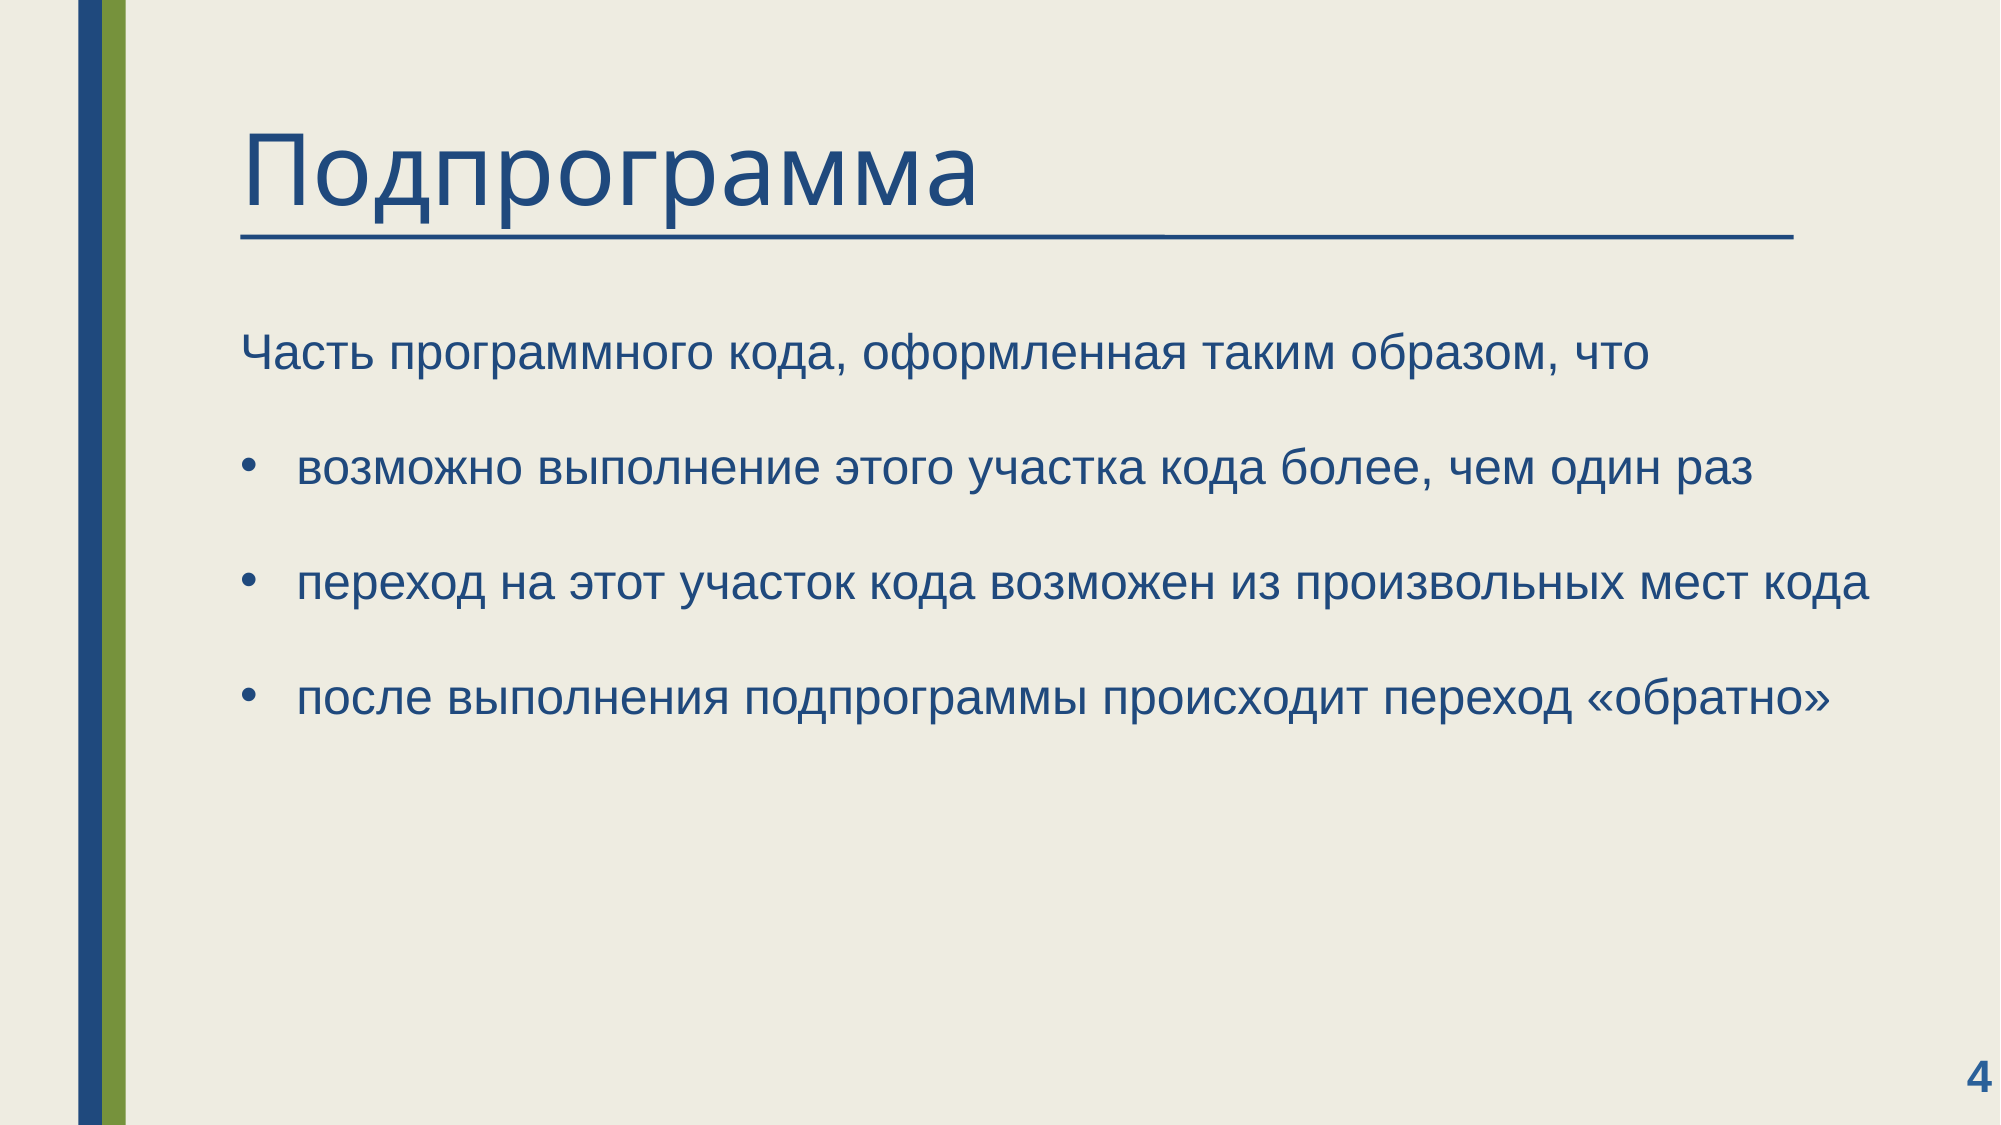

# Подпрограмма
Часть программного кода, оформленная таким образом, что
возможно выполнение этого участка кода более, чем один раз
переход на этот участок кода возможен из произвольных мест кода
после выполнения подпрограммы происходит переход «обратно»